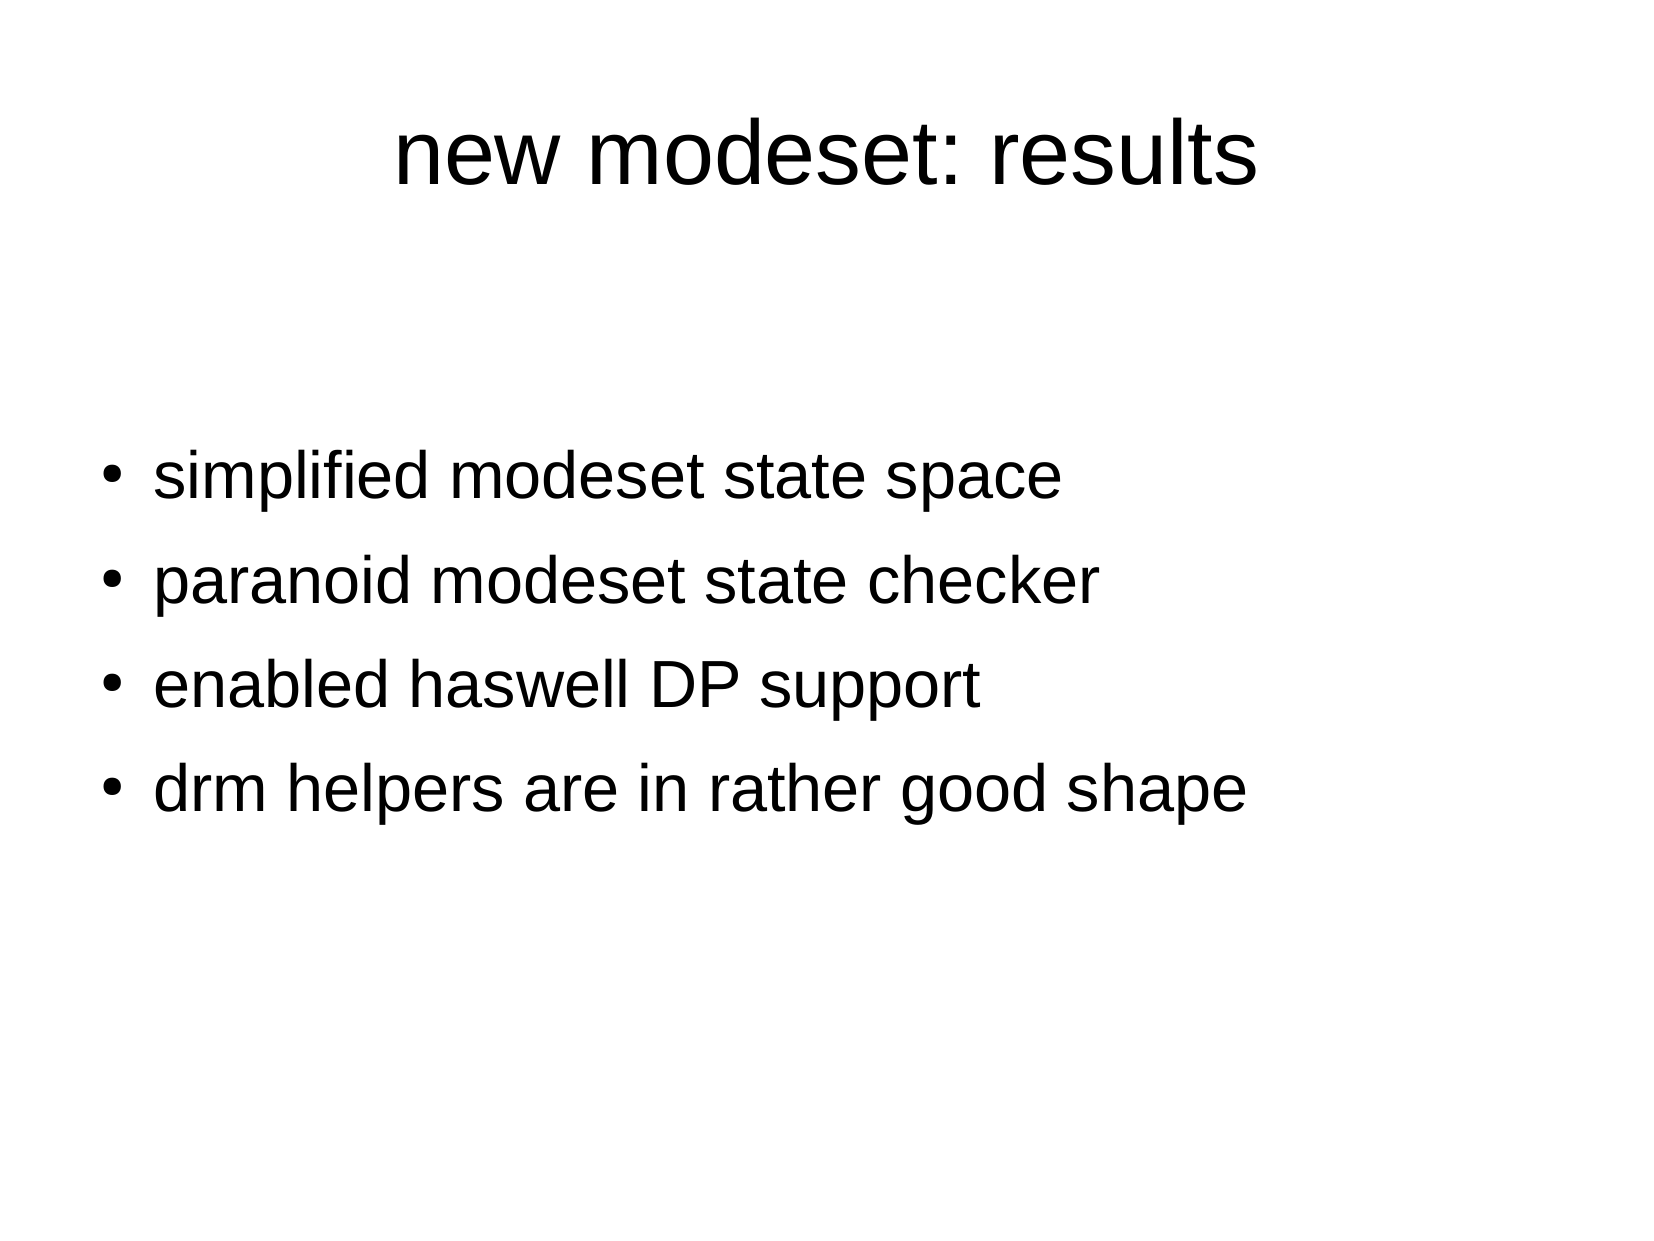

# new modeset: results
simplified modeset state space
paranoid modeset state checker
enabled haswell DP support
drm helpers are in rather good shape